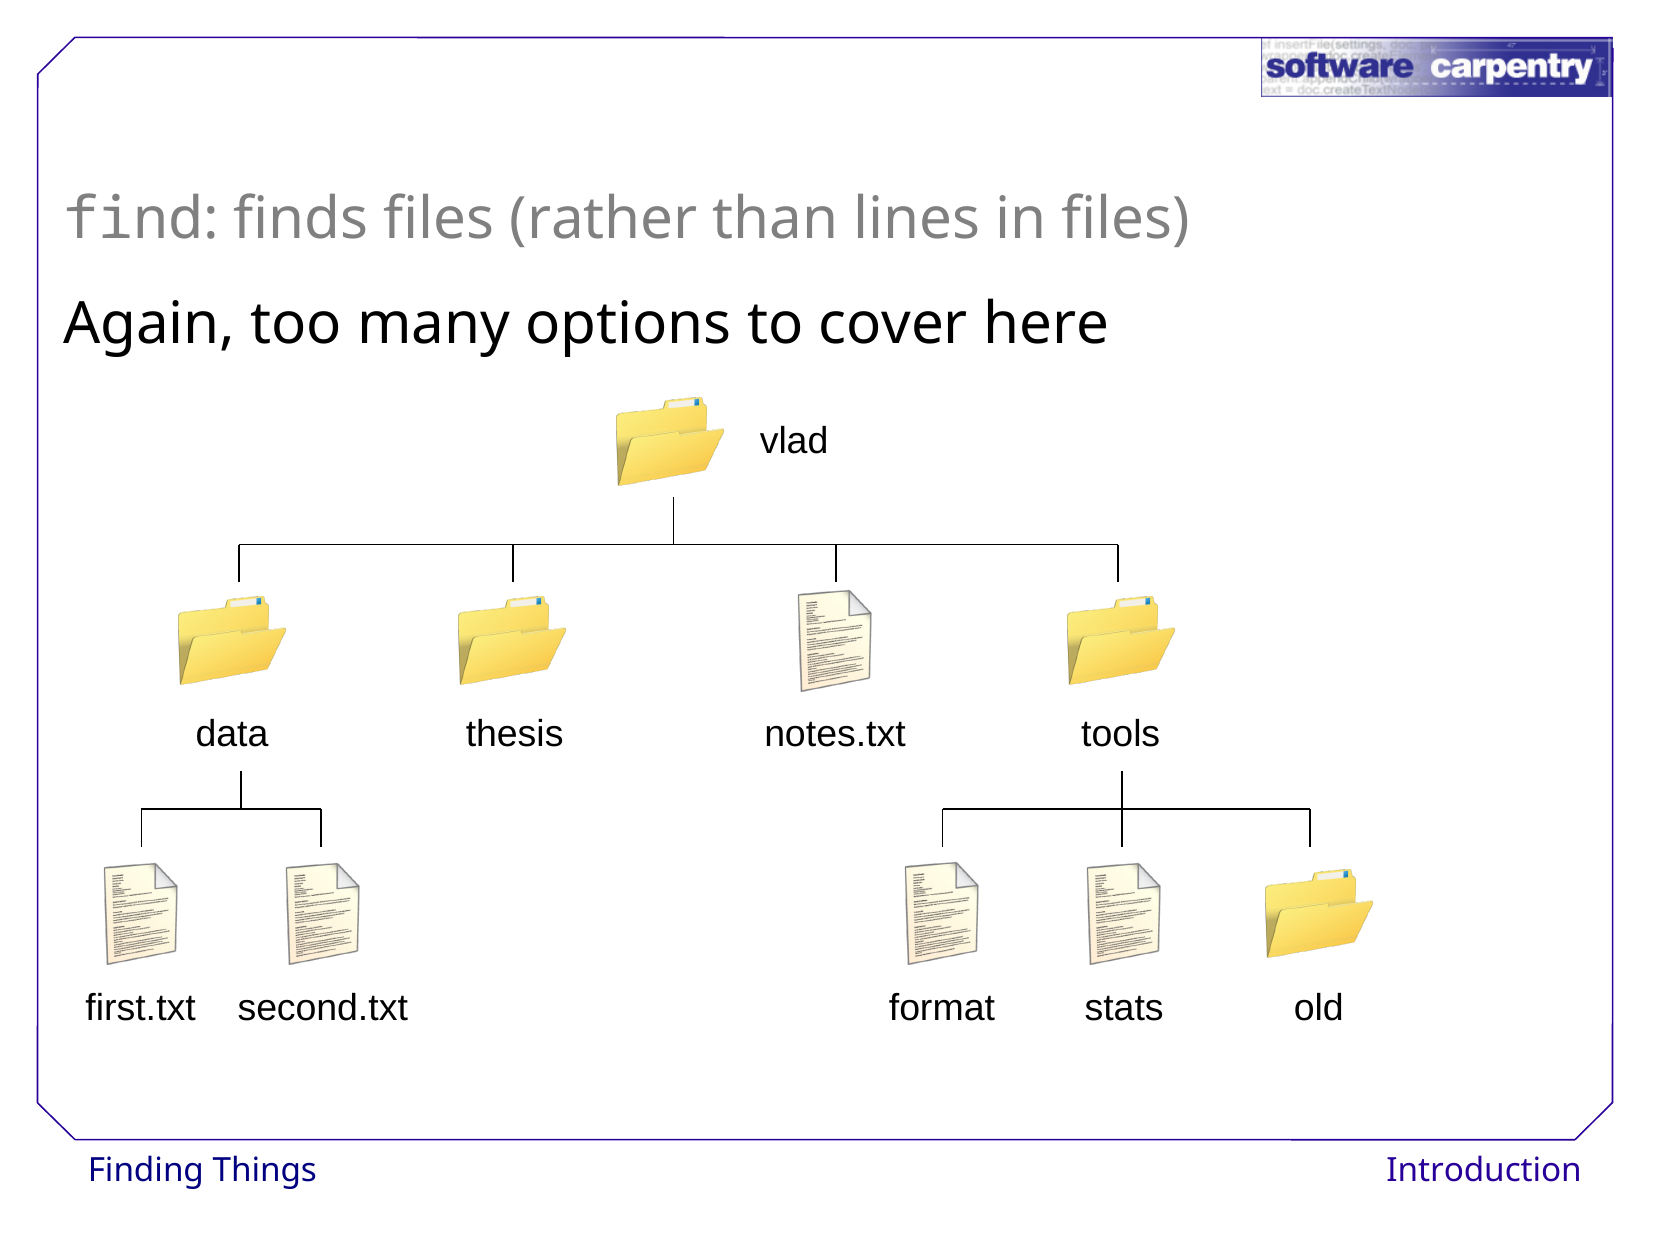

find: finds files (rather than lines in files)
Again, too many options to cover here
vlad
data
thesis
notes.txt
tools
format
first.txt
stats
second.txt
old